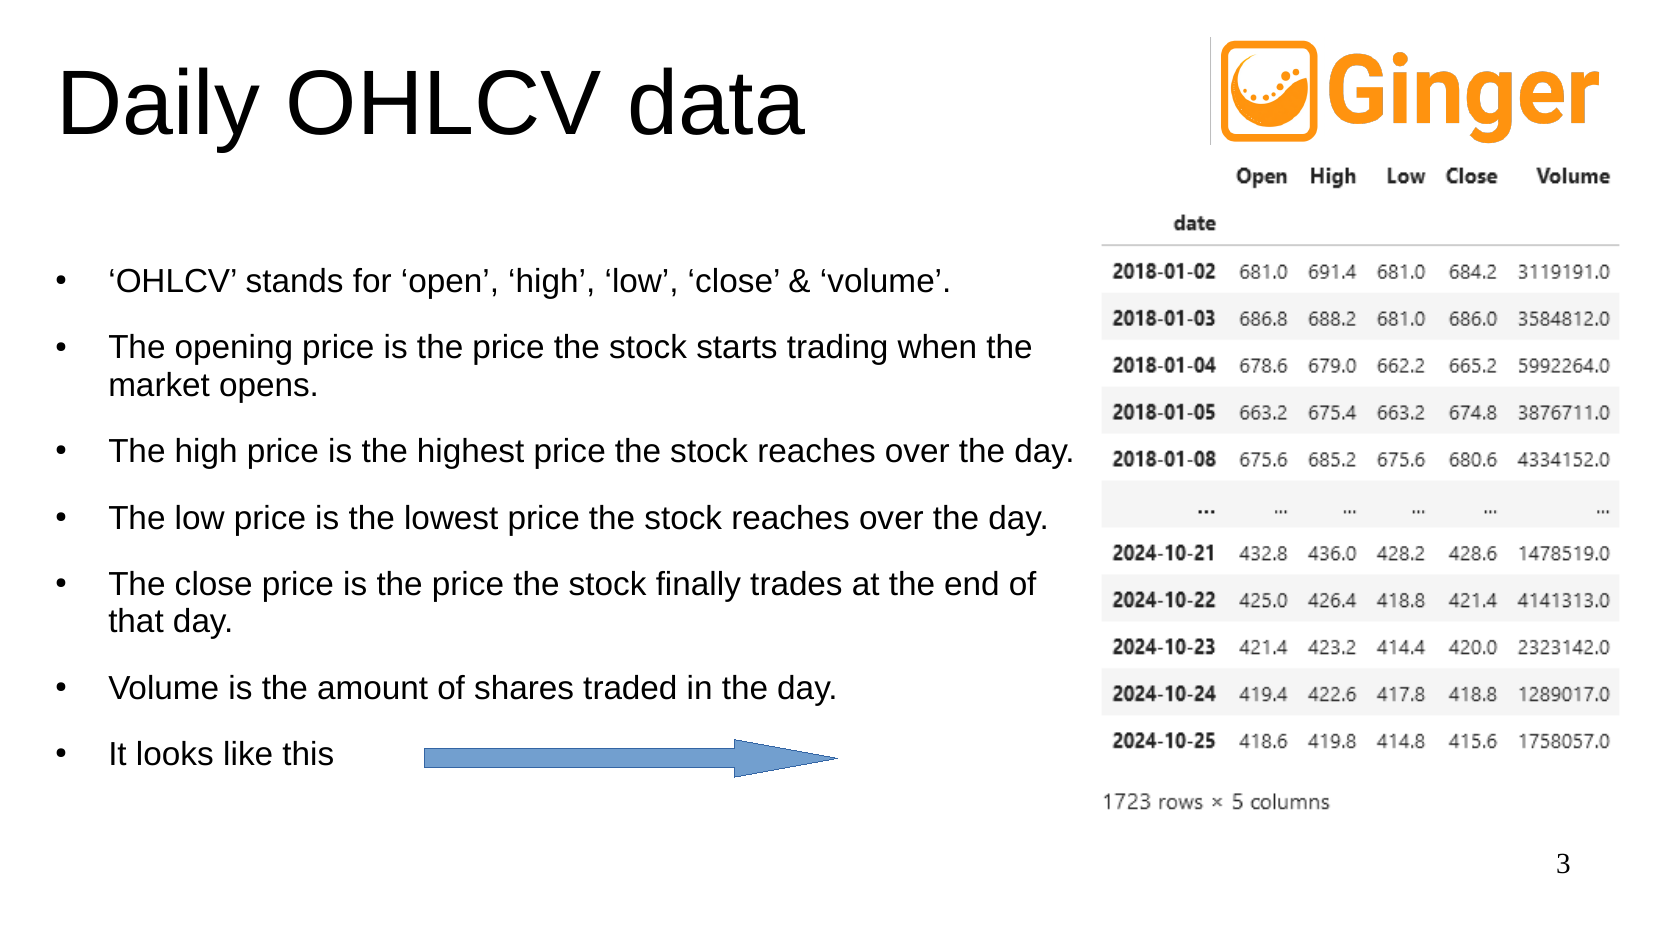

# Daily OHLCV data
‘OHLCV’ stands for ‘open’, ‘high’, ‘low’, ‘close’ & ‘volume’.
The opening price is the price the stock starts trading when the market opens.
The high price is the highest price the stock reaches over the day.
The low price is the lowest price the stock reaches over the day.
The close price is the price the stock finally trades at the end of that day.
Volume is the amount of shares traded in the day.
It looks like this
3